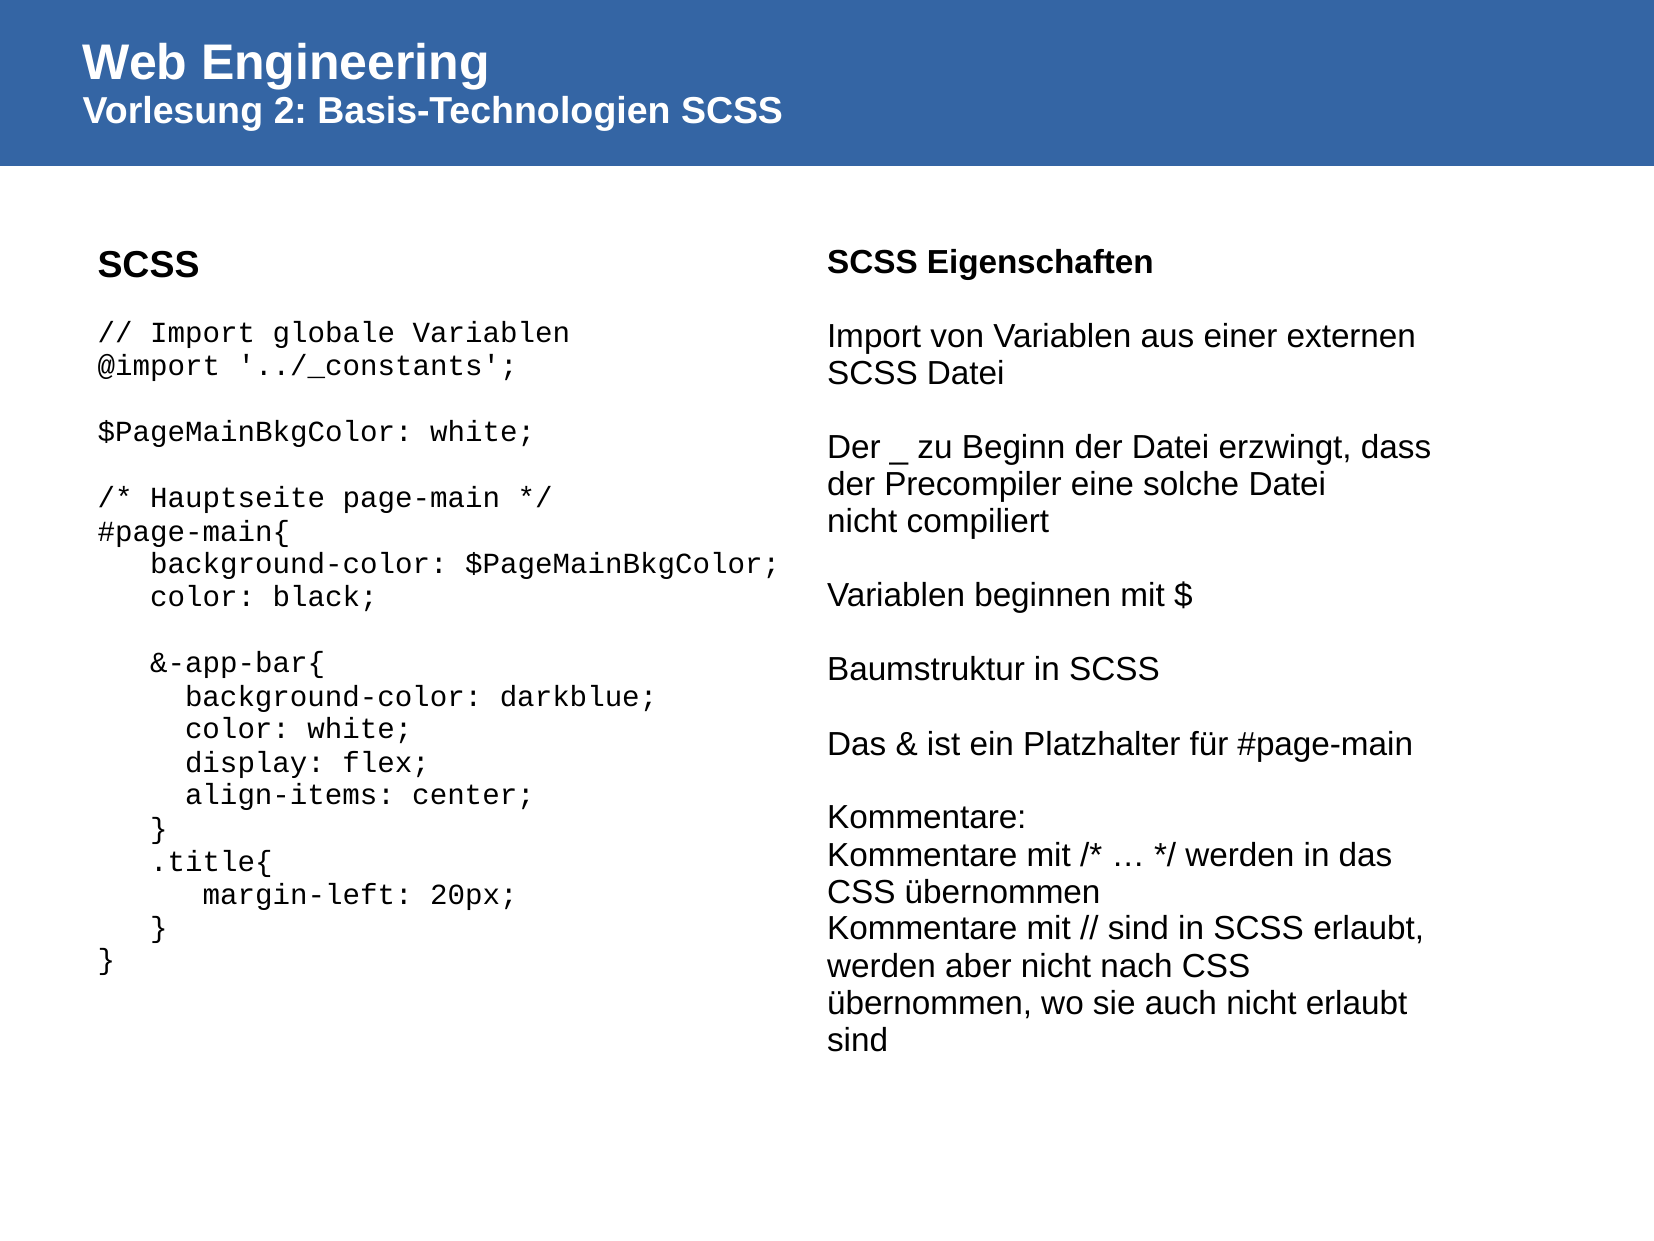

# Web Engineering Vorlesung 2: Basis-Technologien SCSS
SCSS
// Import globale Variablen
@import '../_constants';
$PageMainBkgColor: white;
/* Hauptseite page-main */
#page-main{
 background-color: $PageMainBkgColor;
 color: black;
 &-app-bar{
 background-color: darkblue;
 color: white;
 display: flex;
 align-items: center;
 }
 .title{
 margin-left: 20px;
 }
}
SCSS Eigenschaften
Import von Variablen aus einer externen SCSS Datei
Der _ zu Beginn der Datei erzwingt, dass der Precompiler eine solche Datei
nicht compiliert
Variablen beginnen mit $
Baumstruktur in SCSS
Das & ist ein Platzhalter für #page-main
Kommentare:
Kommentare mit /* … */ werden in das CSS übernommen
Kommentare mit // sind in SCSS erlaubt, werden aber nicht nach CSS übernommen, wo sie auch nicht erlaubt sind